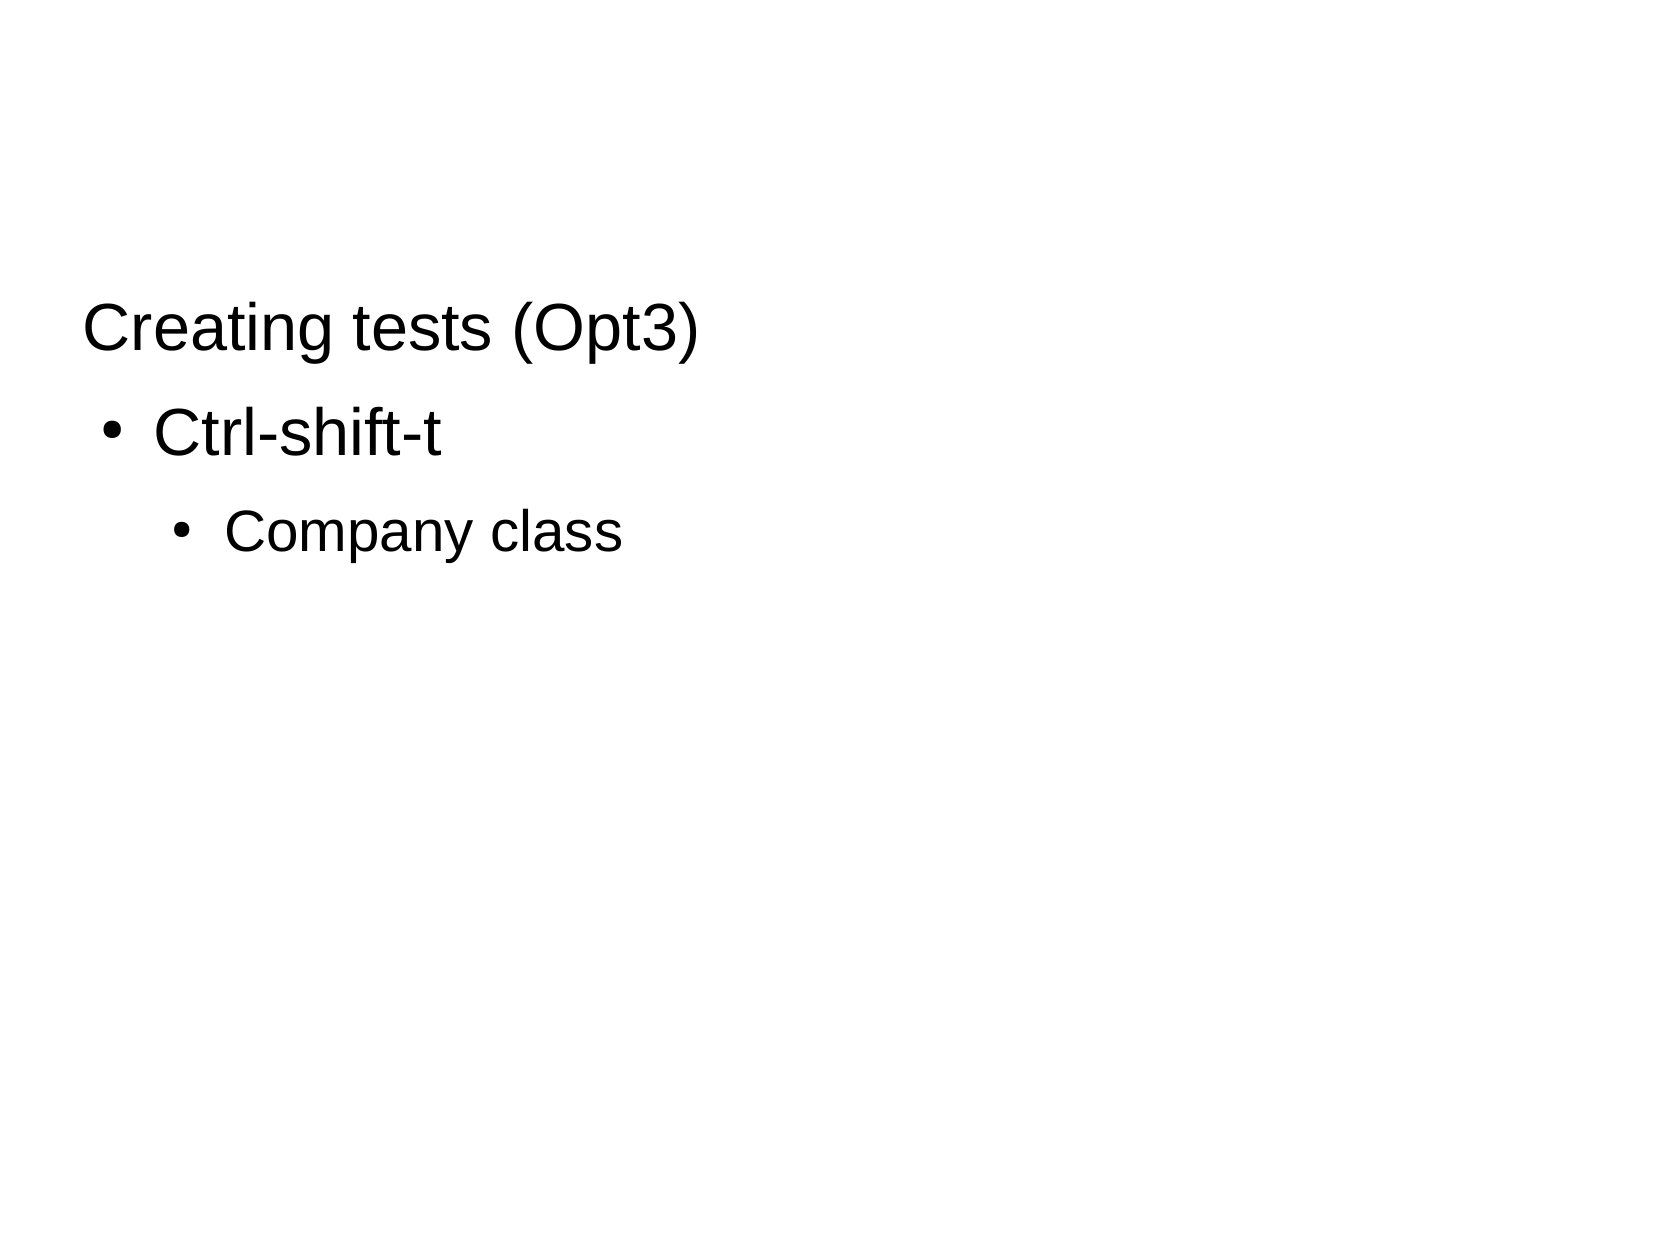

#
Creating tests (Opt3)
Ctrl-shift-t
Company class